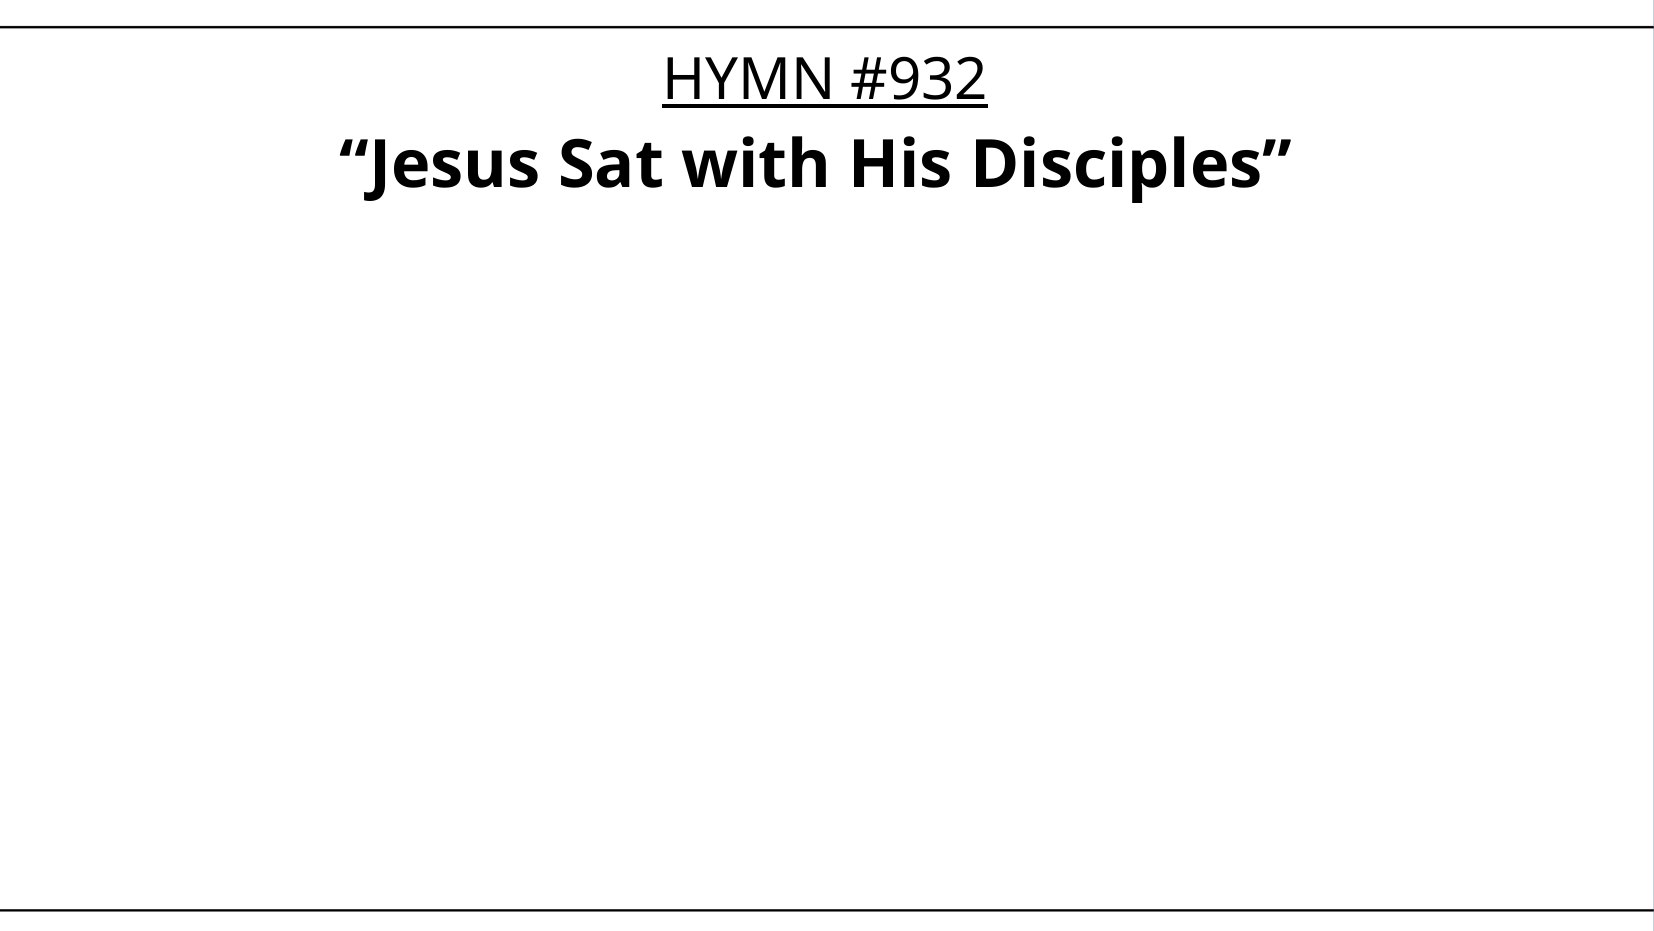

HYMN #932
“Jesus Sat with His Disciples”